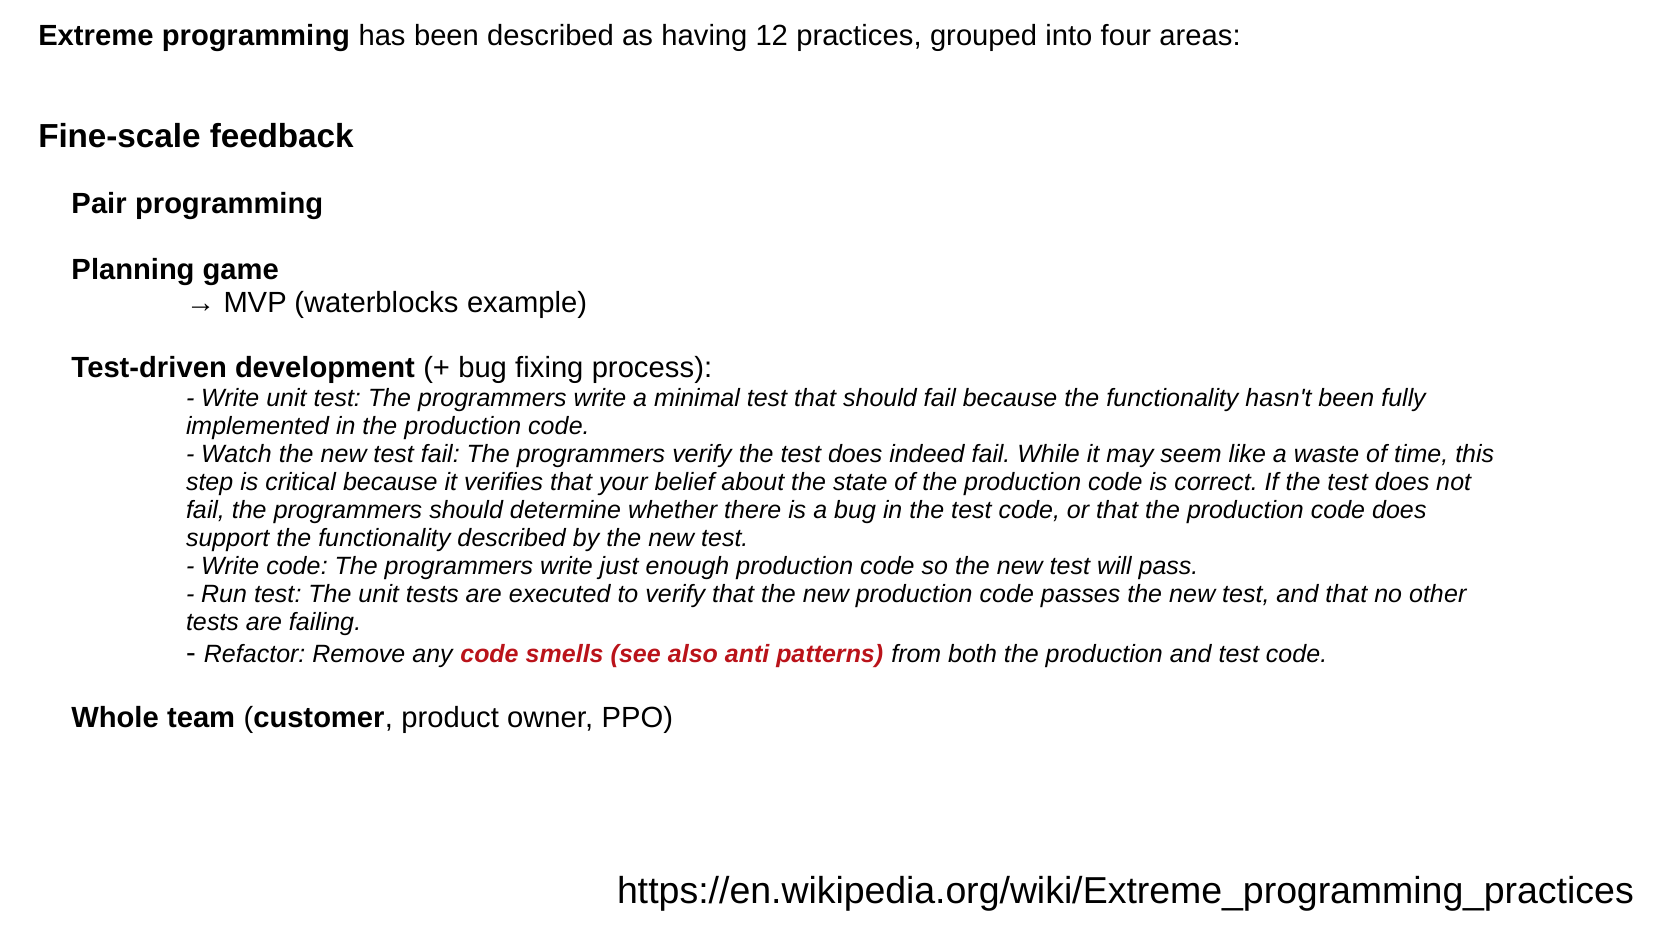

Extreme programming has been described as having 12 practices, grouped into four areas:
Fine-scale feedback
 Pair programming
 Planning game
		→ MVP (waterblocks example)
 Test-driven development (+ bug fixing process):
		- Write unit test: The programmers write a minimal test that should fail because the functionality hasn't been fully 			implemented in the production code.
 		- Watch the new test fail: The programmers verify the test does indeed fail. While it may seem like a waste of time, this 		step is critical because it verifies that your belief about the state of the production code is correct. If the test does not 		fail, the programmers should determine whether there is a bug in the test code, or that the production code does 			support the functionality described by the new test.
 		- Write code: The programmers write just enough production code so the new test will pass.
 		- Run test: The unit tests are executed to verify that the new production code passes the new test, and that no other 		tests are failing.
 		- Refactor: Remove any code smells (see also anti patterns) from both the production and test code.
 Whole team (customer, product owner, PPO)
https://en.wikipedia.org/wiki/Extreme_programming_practices